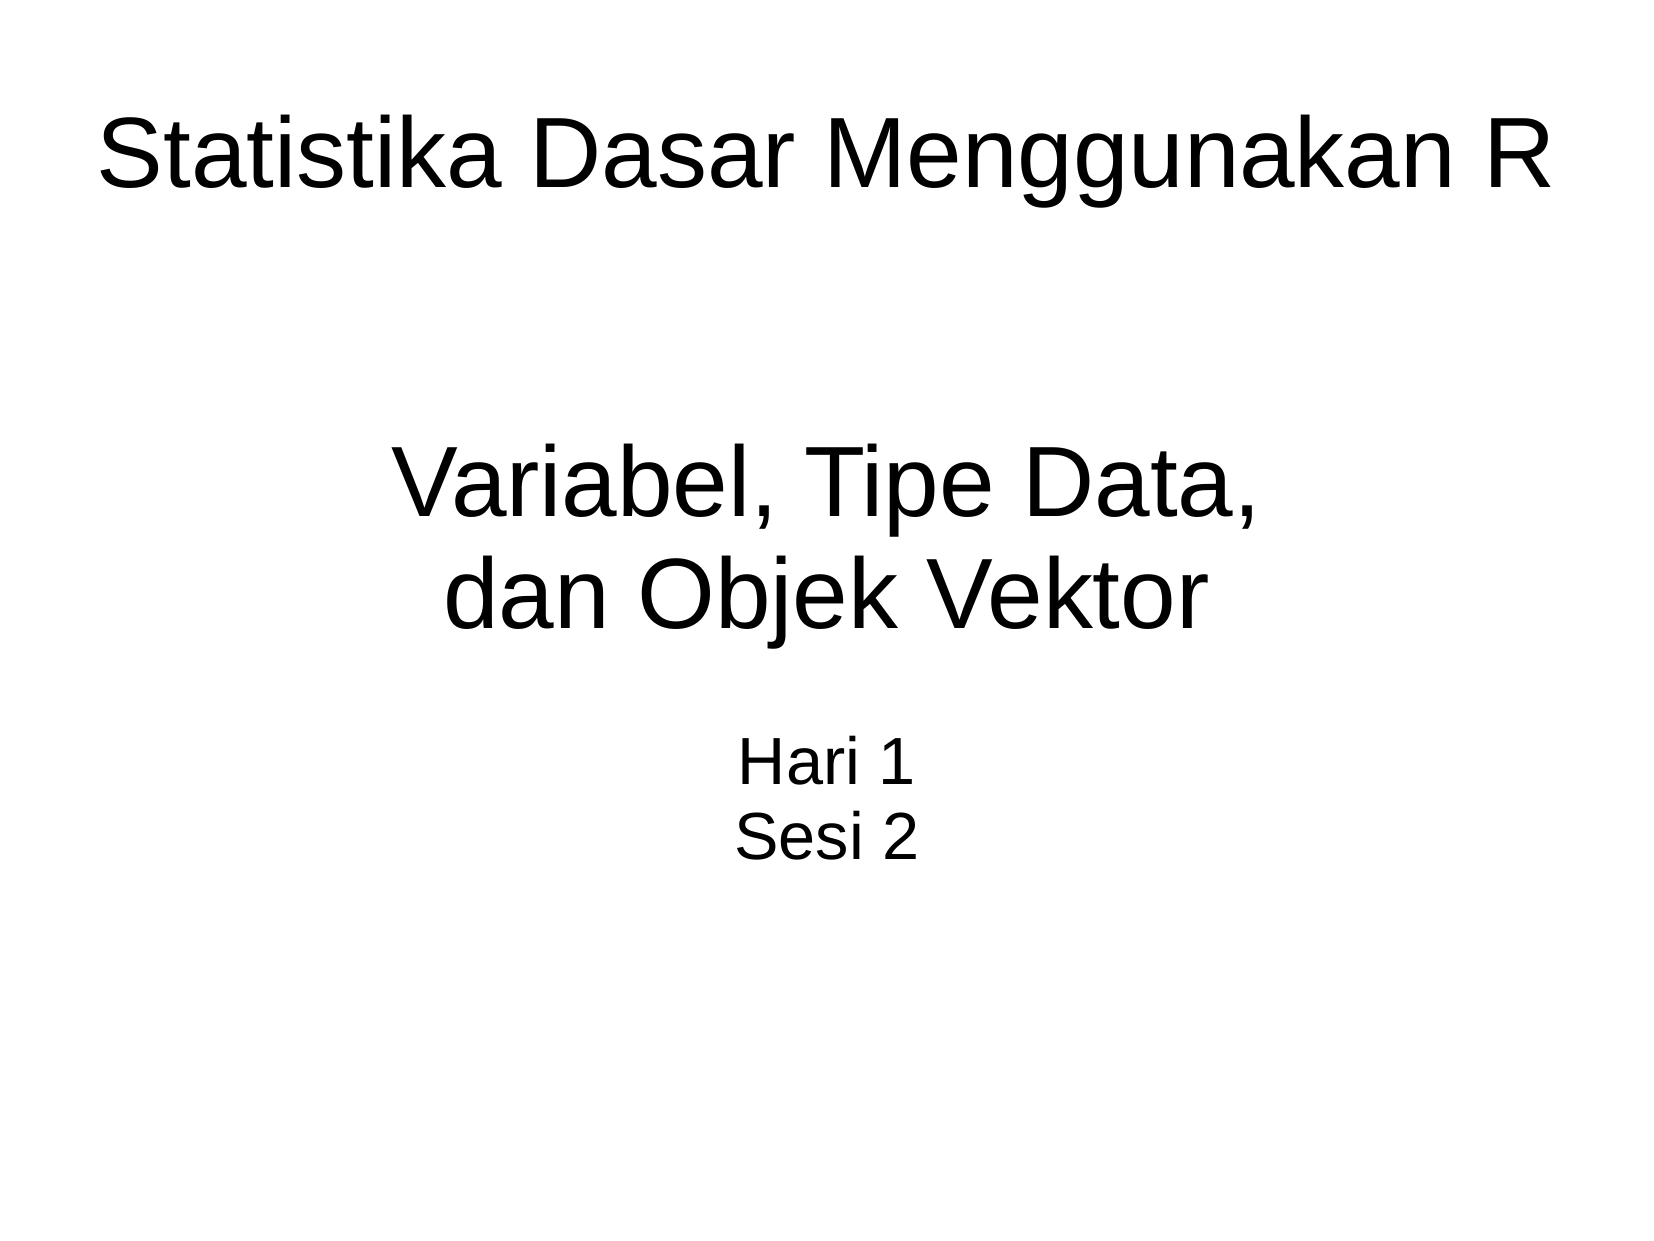

# Statistika Dasar Menggunakan R
Variabel, Tipe Data,
dan Objek Vektor
Hari 1
Sesi 2